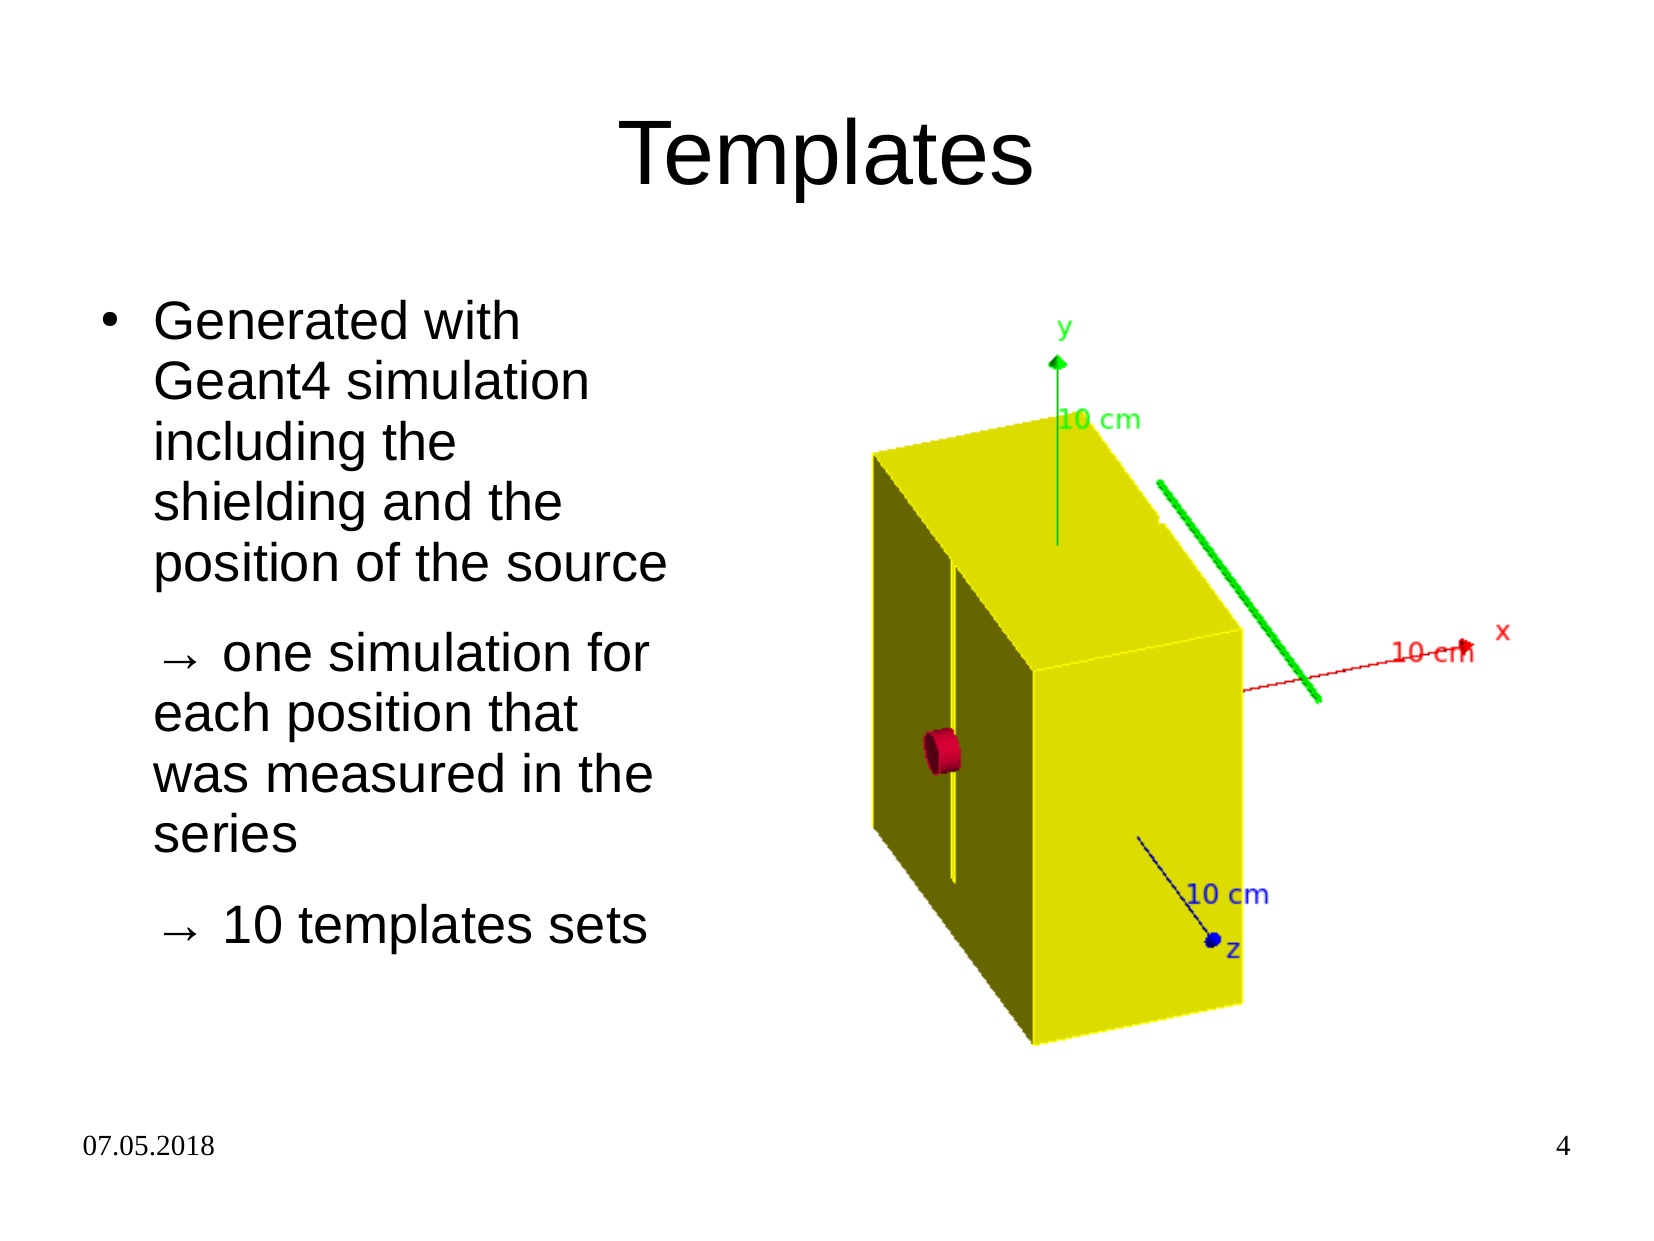

# Templates
Generated with Geant4 simulation including the shielding and the position of the source
→ one simulation for each position that was measured in the series
→ 10 templates sets
07.05.2018
4